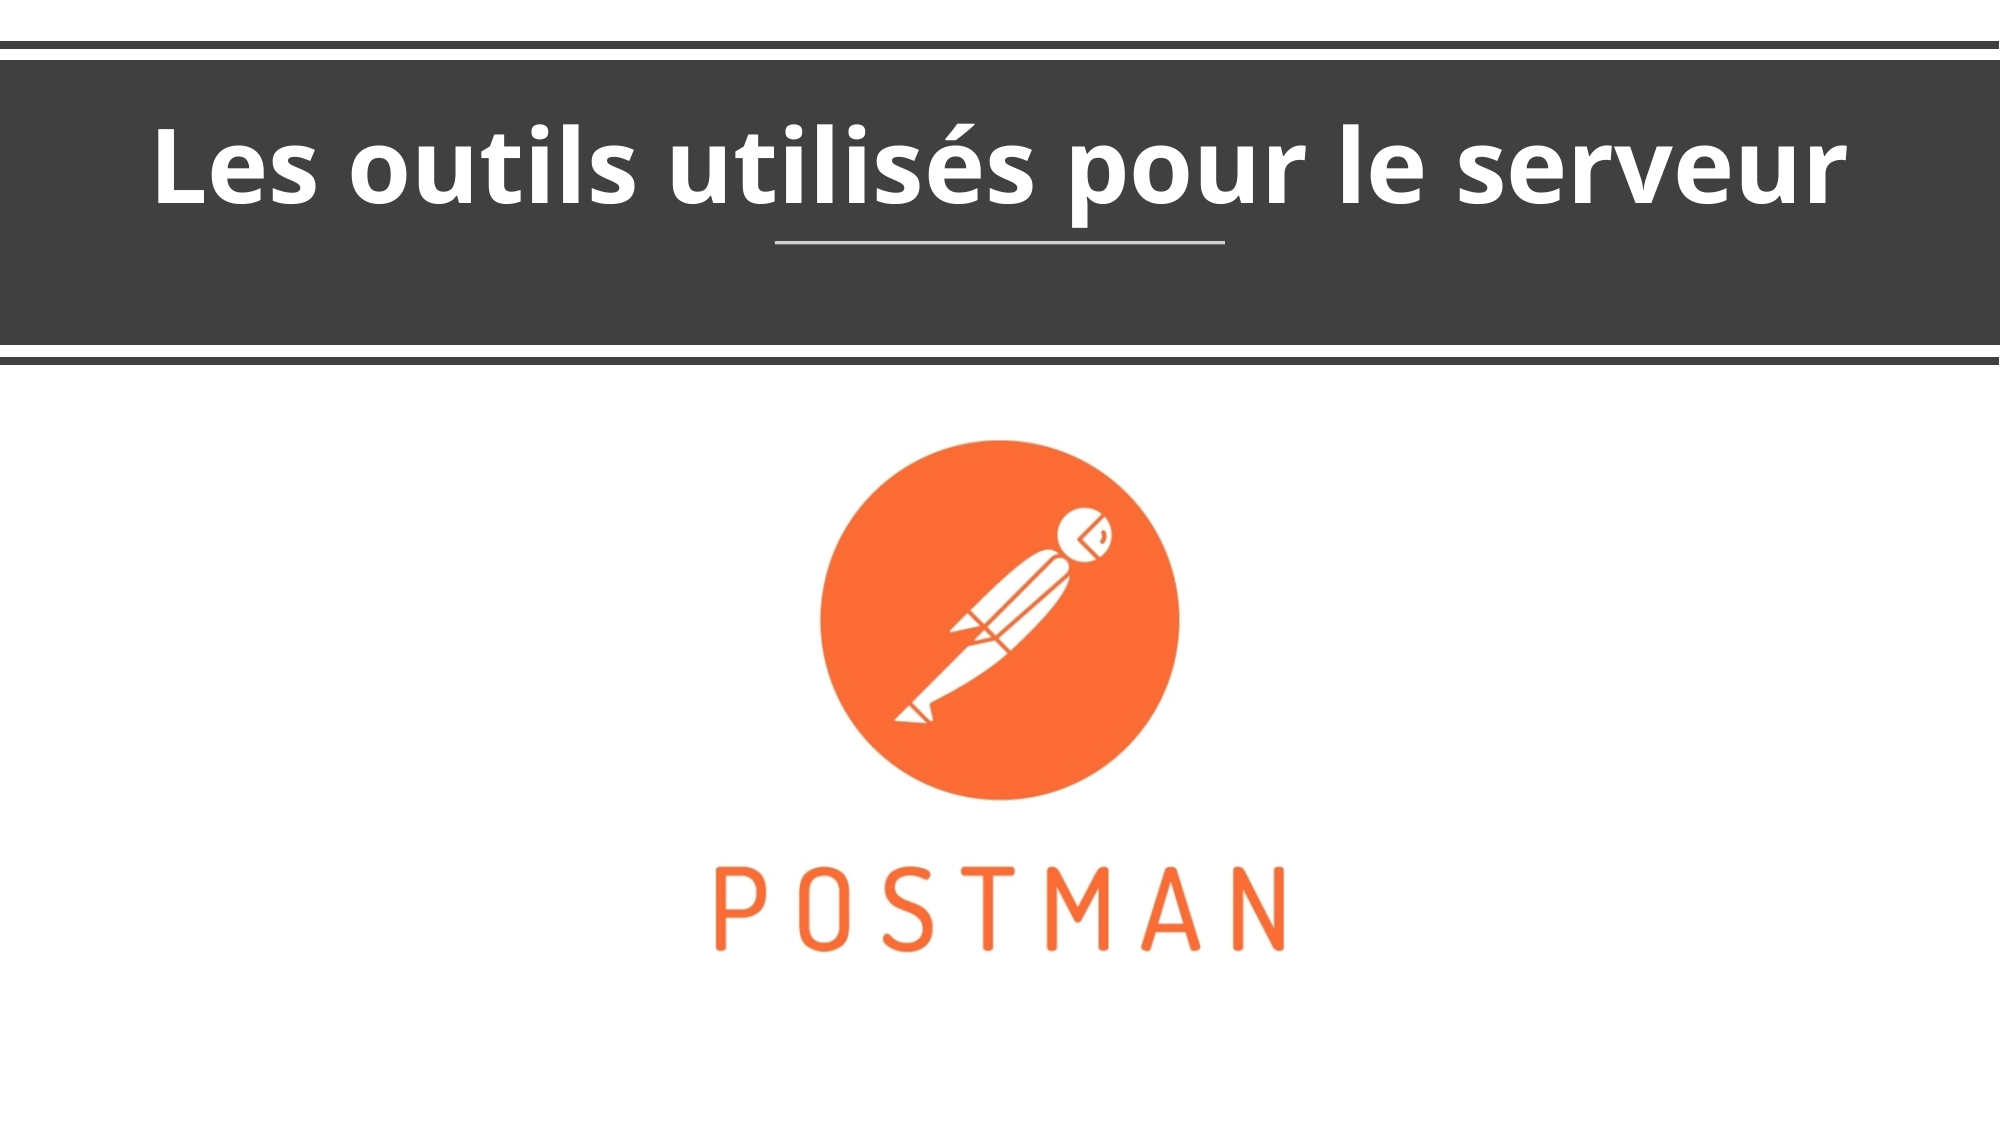

# Les outils utilisés pour le serveur